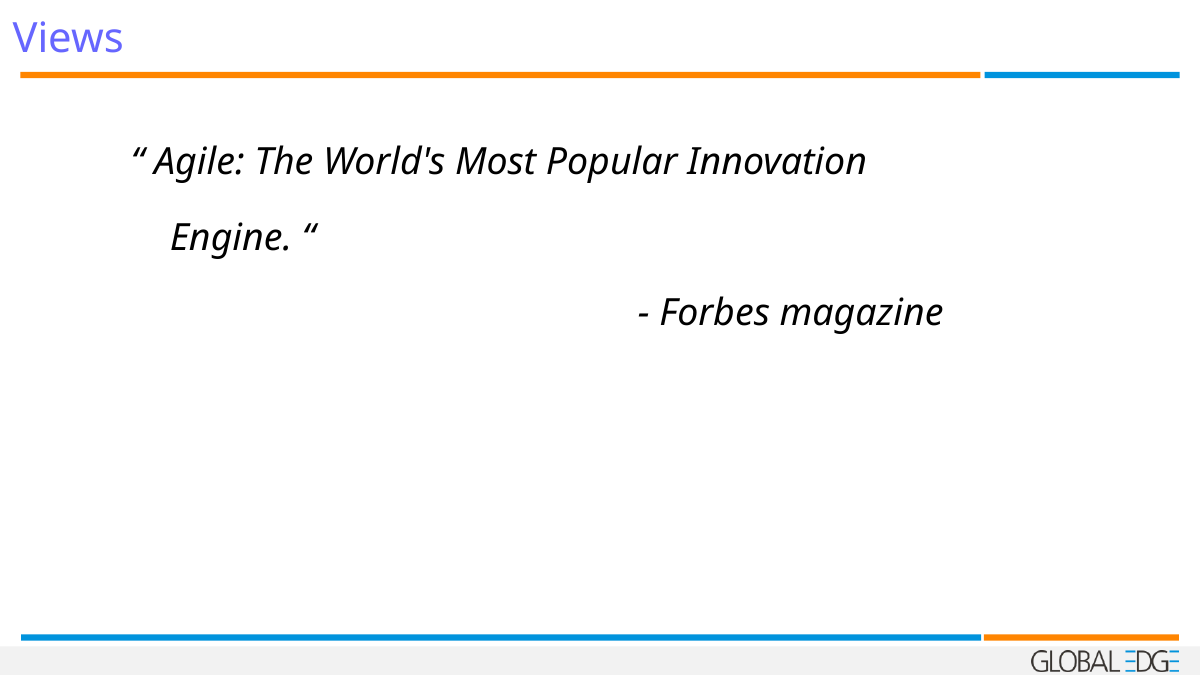

# Views
“ Agile: The World's Most Popular Innovation
 Engine. “
 - Forbes magazine